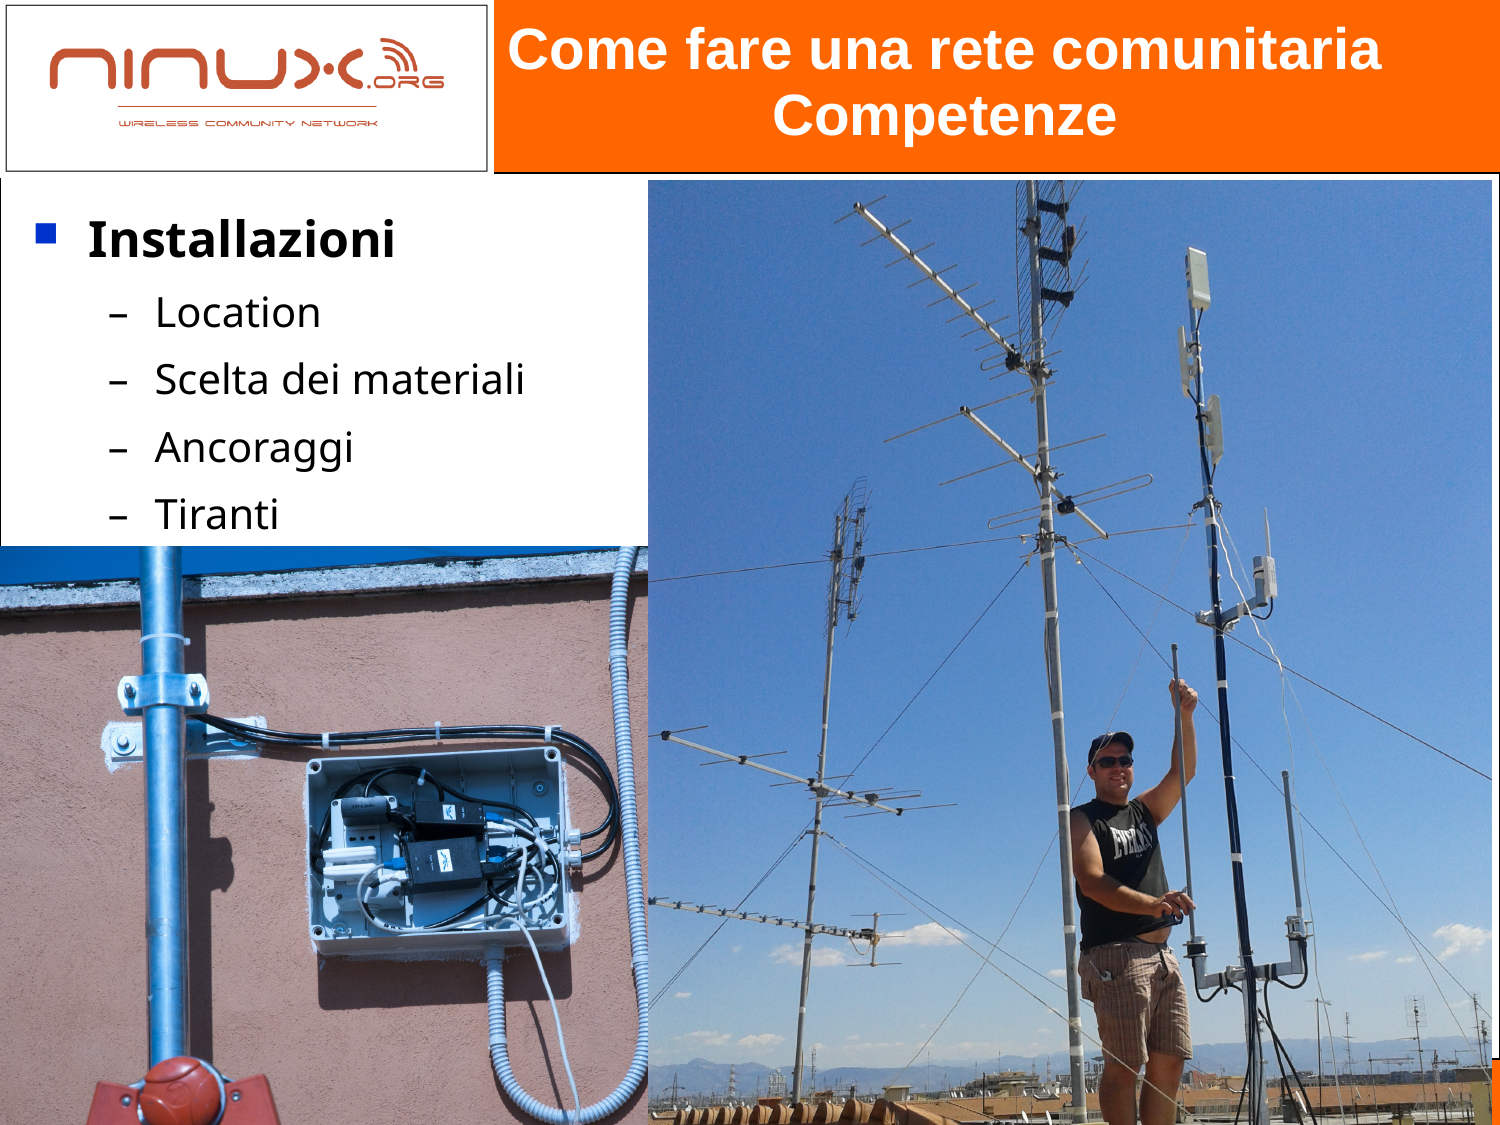

# Come fare una rete comunitaria Competenze
Installazioni
Location
Scelta dei materiali
Ancoraggi
Tiranti
http://www.ninux.org